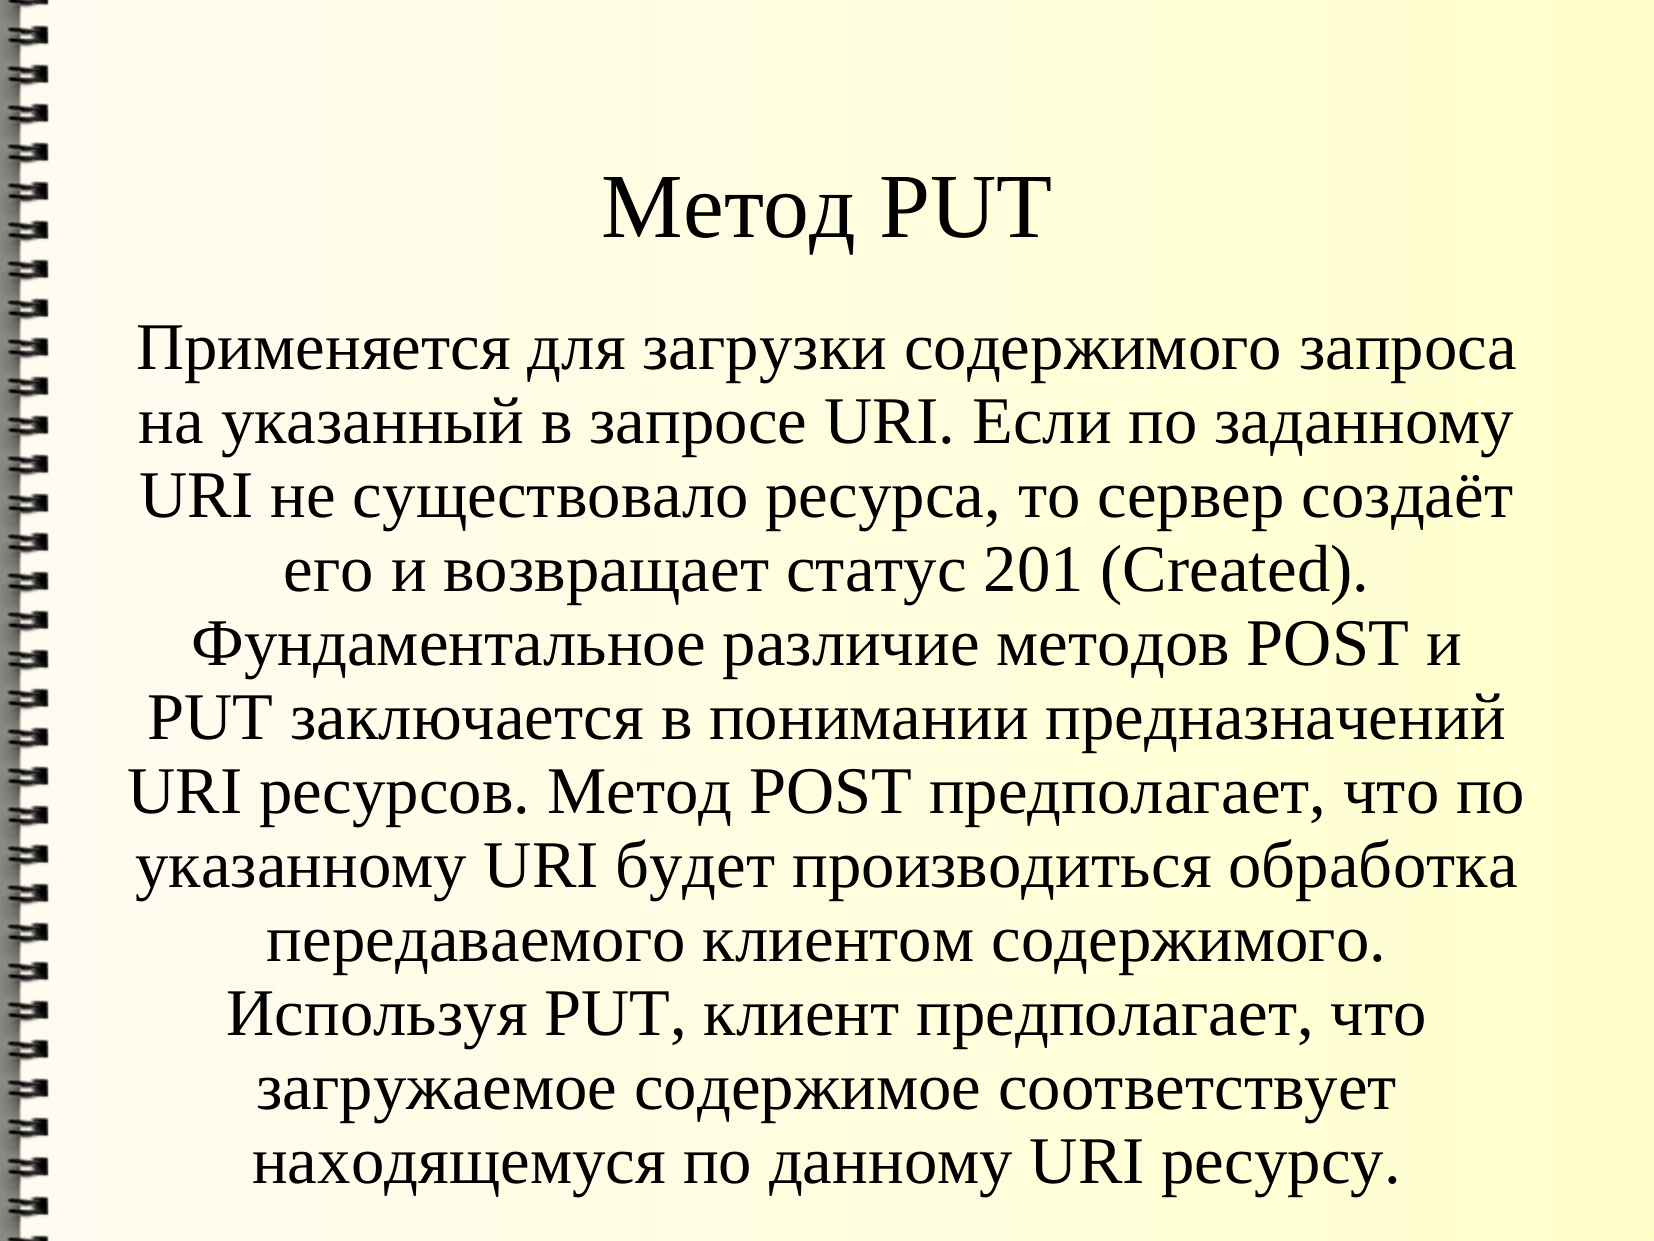

# Метод PUT
Применяется для загрузки содержимого запроса на указанный в запросе URI. Если по заданному URI не существовало ресурса, то сервер создаёт его и возвращает статус 201 (Created).
Фундаментальное различие методов POST и PUT заключается в понимании предназначений URI ресурсов. Метод POST предполагает, что по указанному URI будет производиться обработка передаваемого клиентом содержимого. Используя PUT, клиент предполагает, что загружаемое содержимое соответствует находящемуся по данному URI ресурсу.